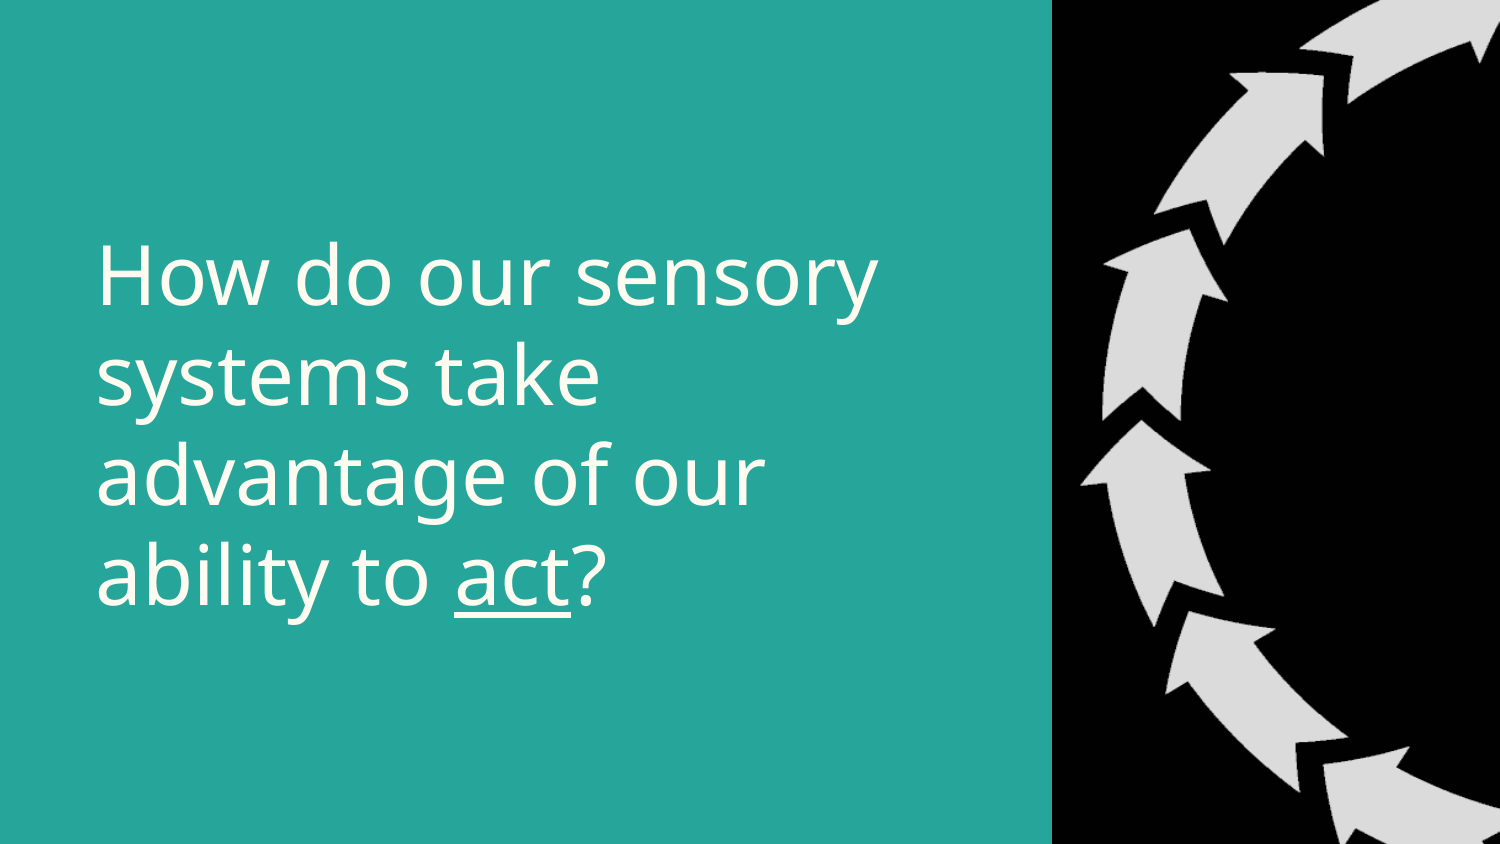

# How do our sensory systems take advantage of our ability to act?